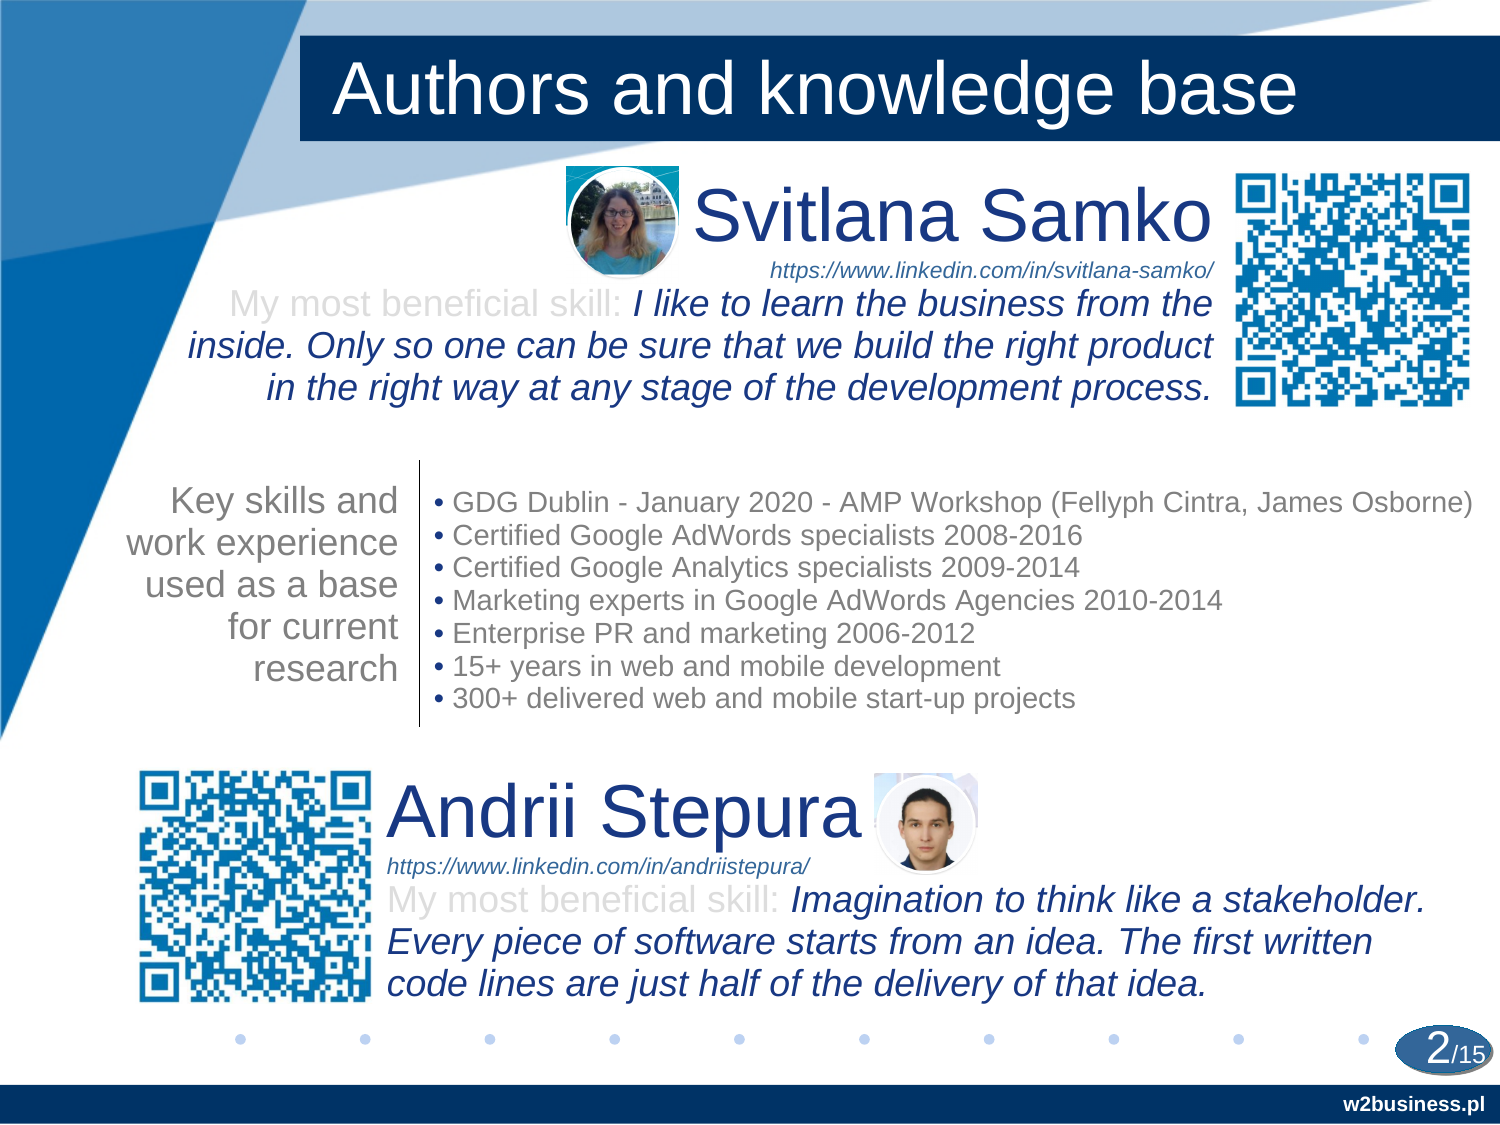

Authors and knowledge base
Svitlana Samko
https://www.linkedin.com/in/svitlana-samko/
My most beneficial skill: I like to learn the business from the inside. Only so one can be sure that we build the right product in the right way at any stage of the development process.
Key skills and work experience used as a base for current research
 GDG Dublin - January 2020 - AMP Workshop (Fellyph Cintra, James Osborne)
 Certified Google AdWords specialists 2008-2016
 Certified Google Analytics specialists 2009-2014
 Marketing experts in Google AdWords Agencies 2010-2014
 Enterprise PR and marketing 2006-2012
 15+ years in web and mobile development
 300+ delivered web and mobile start-up projects
# Andrii Stepura https://www.linkedin.com/in/andriistepura/ My most beneficial skill: Imagination to think like a stakeholder. Every piece of software starts from an idea. The first written code lines are just half of the delivery of that idea.